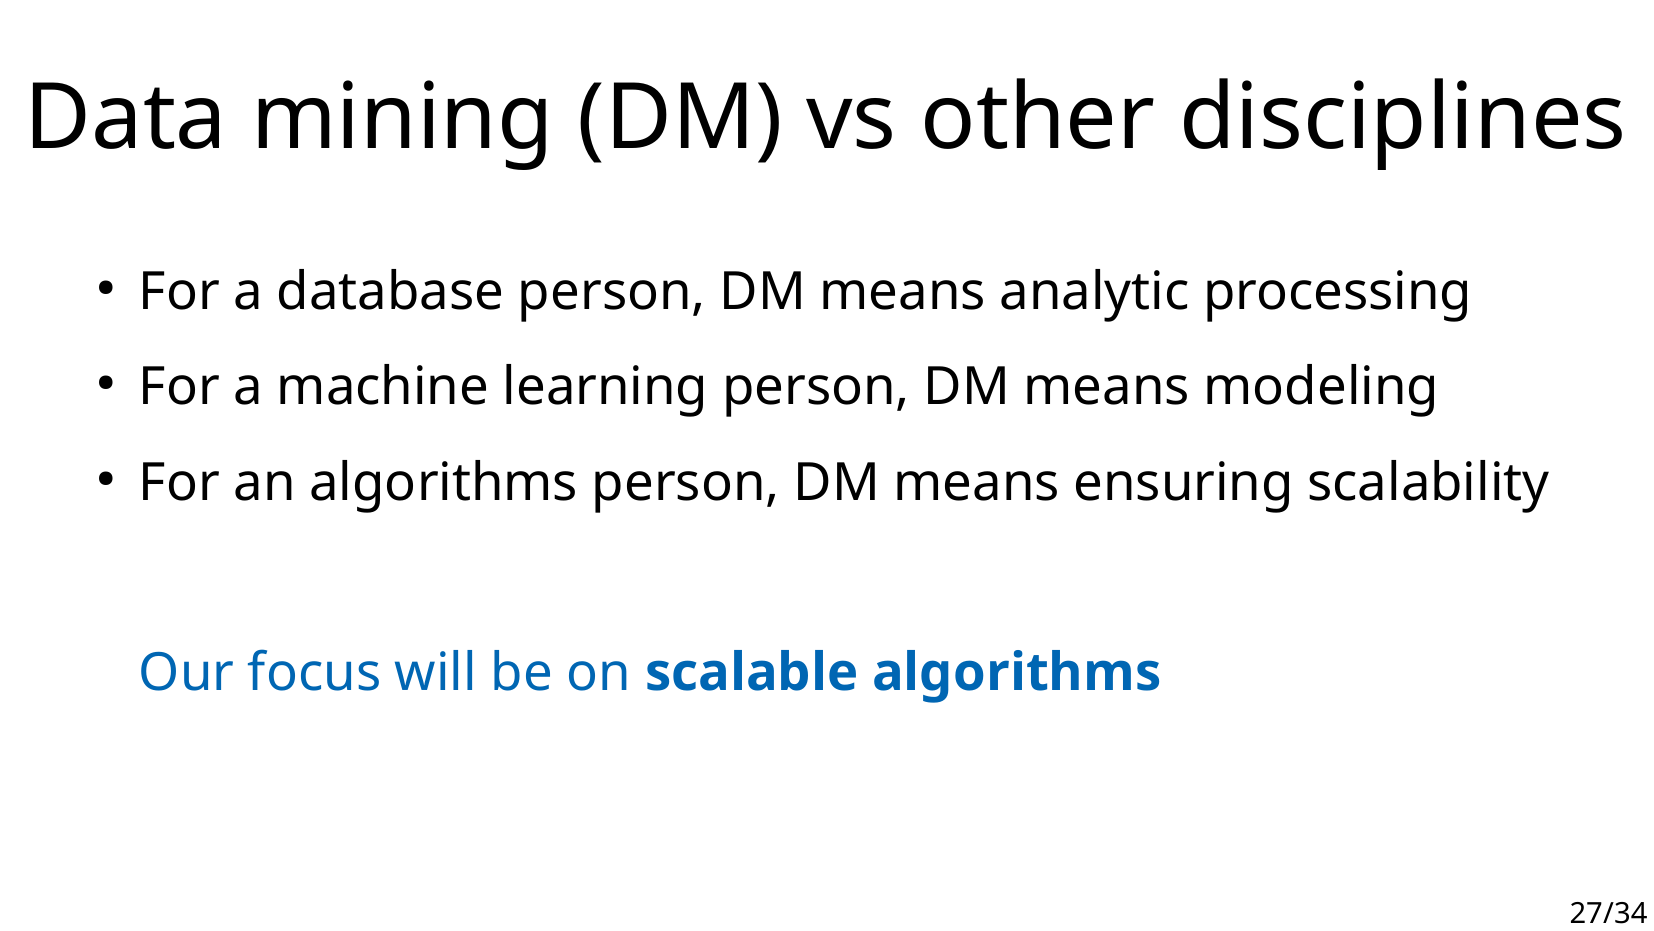

# Data mining (DM) vs other disciplines
For a database person, DM means analytic processing
For a machine learning person, DM means modeling
For an algorithms person, DM means ensuring scalability
Our focus will be on scalable algorithms
27